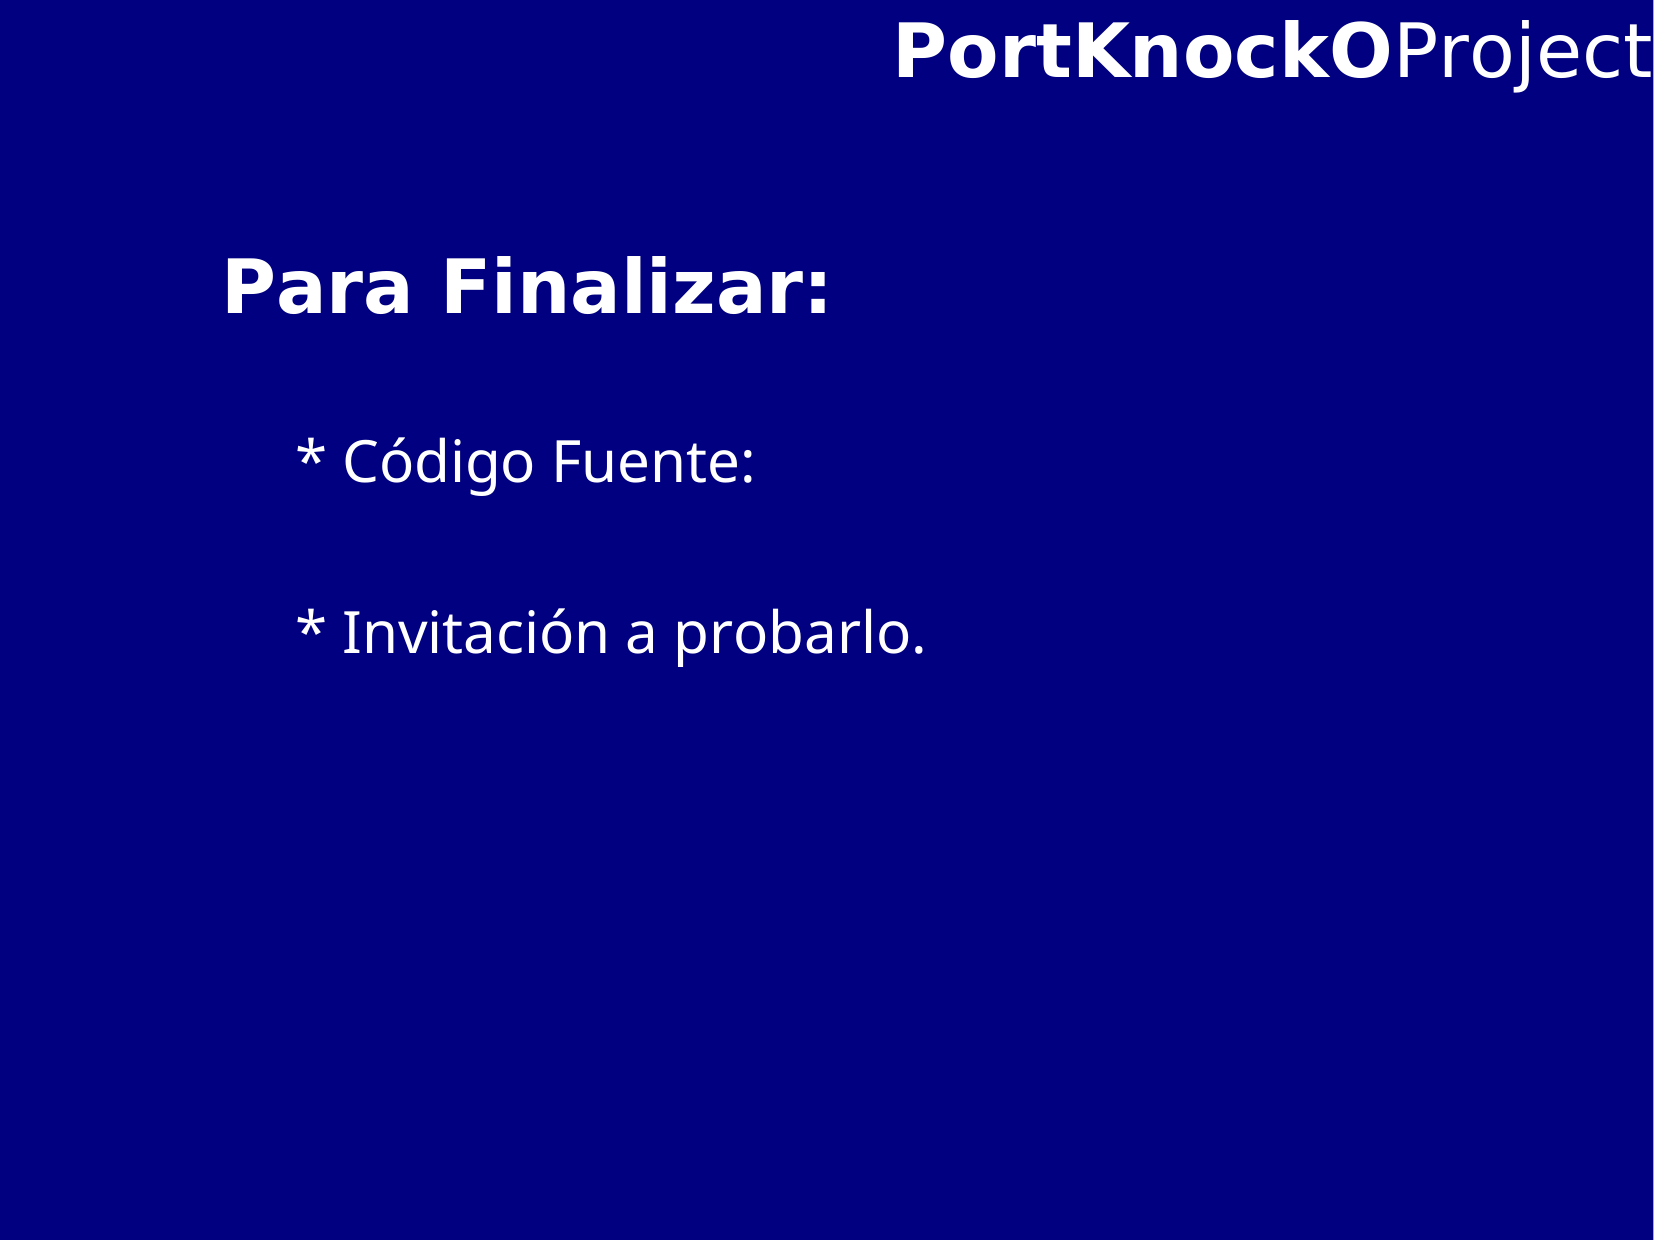

PortKnockOProject
Para Finalizar:
	* Código Fuente:
	* Invitación a probarlo.